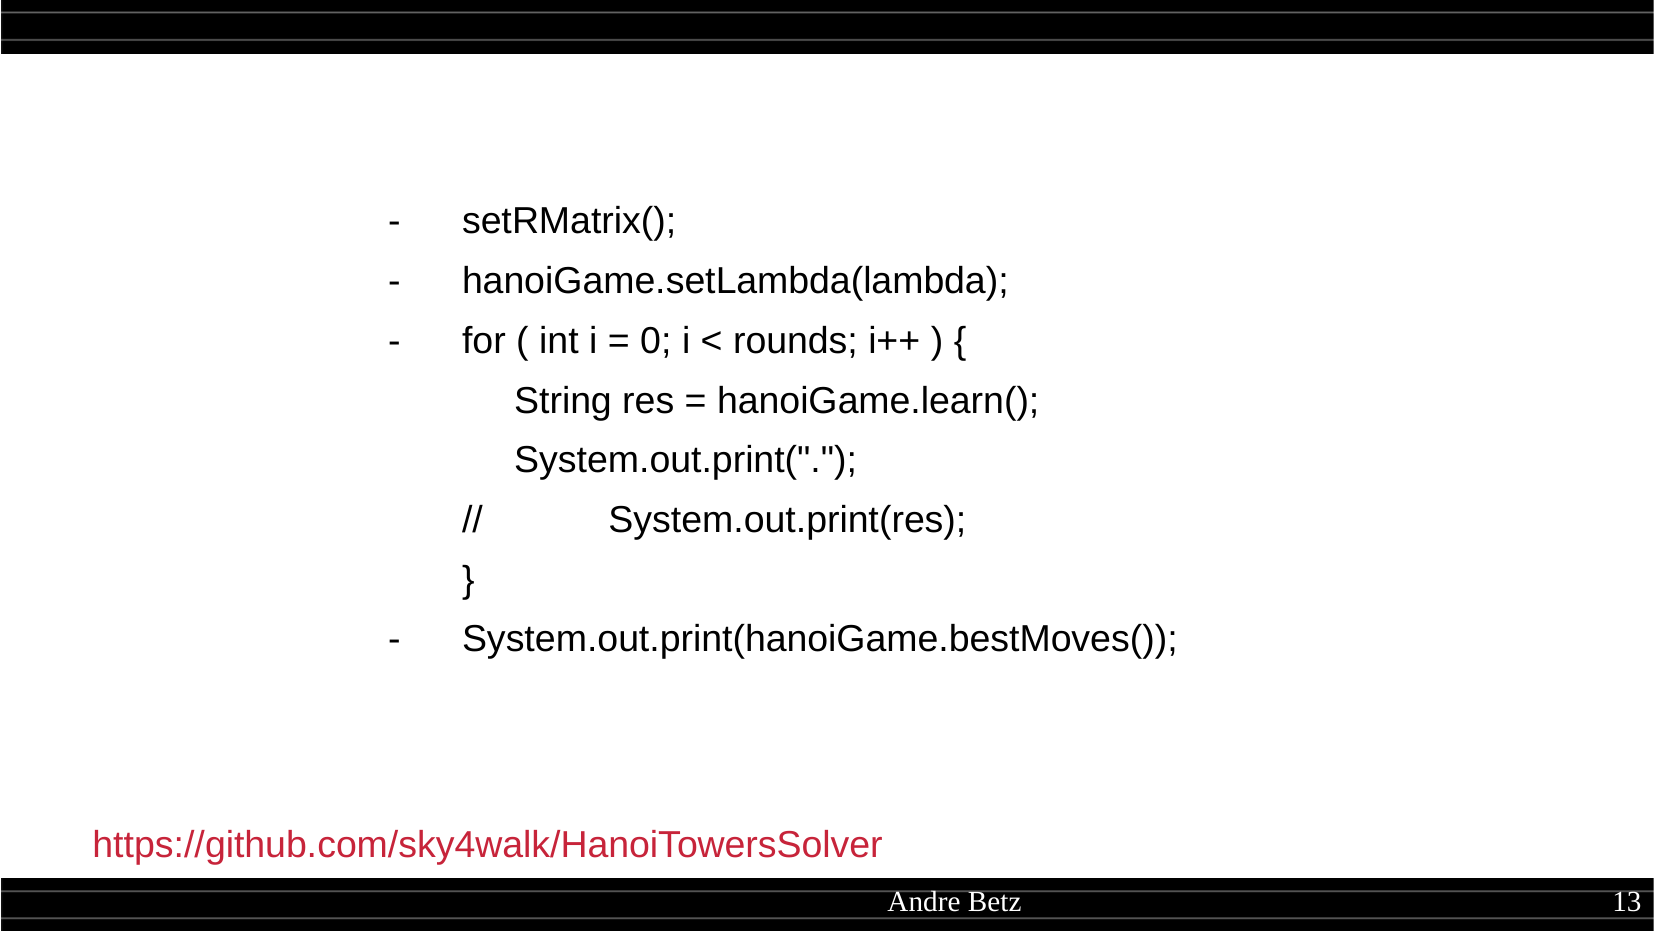

-	setRMatrix();
-	hanoiGame.setLambda(lambda);
-	for ( int i = 0; i < rounds; i++ ) {
 String res = hanoiGame.learn();
 System.out.print(".");
	// System.out.print(res);
	}
-	System.out.print(hanoiGame.bestMoves());
# https://github.com/sky4walk/HanoiTowersSolver